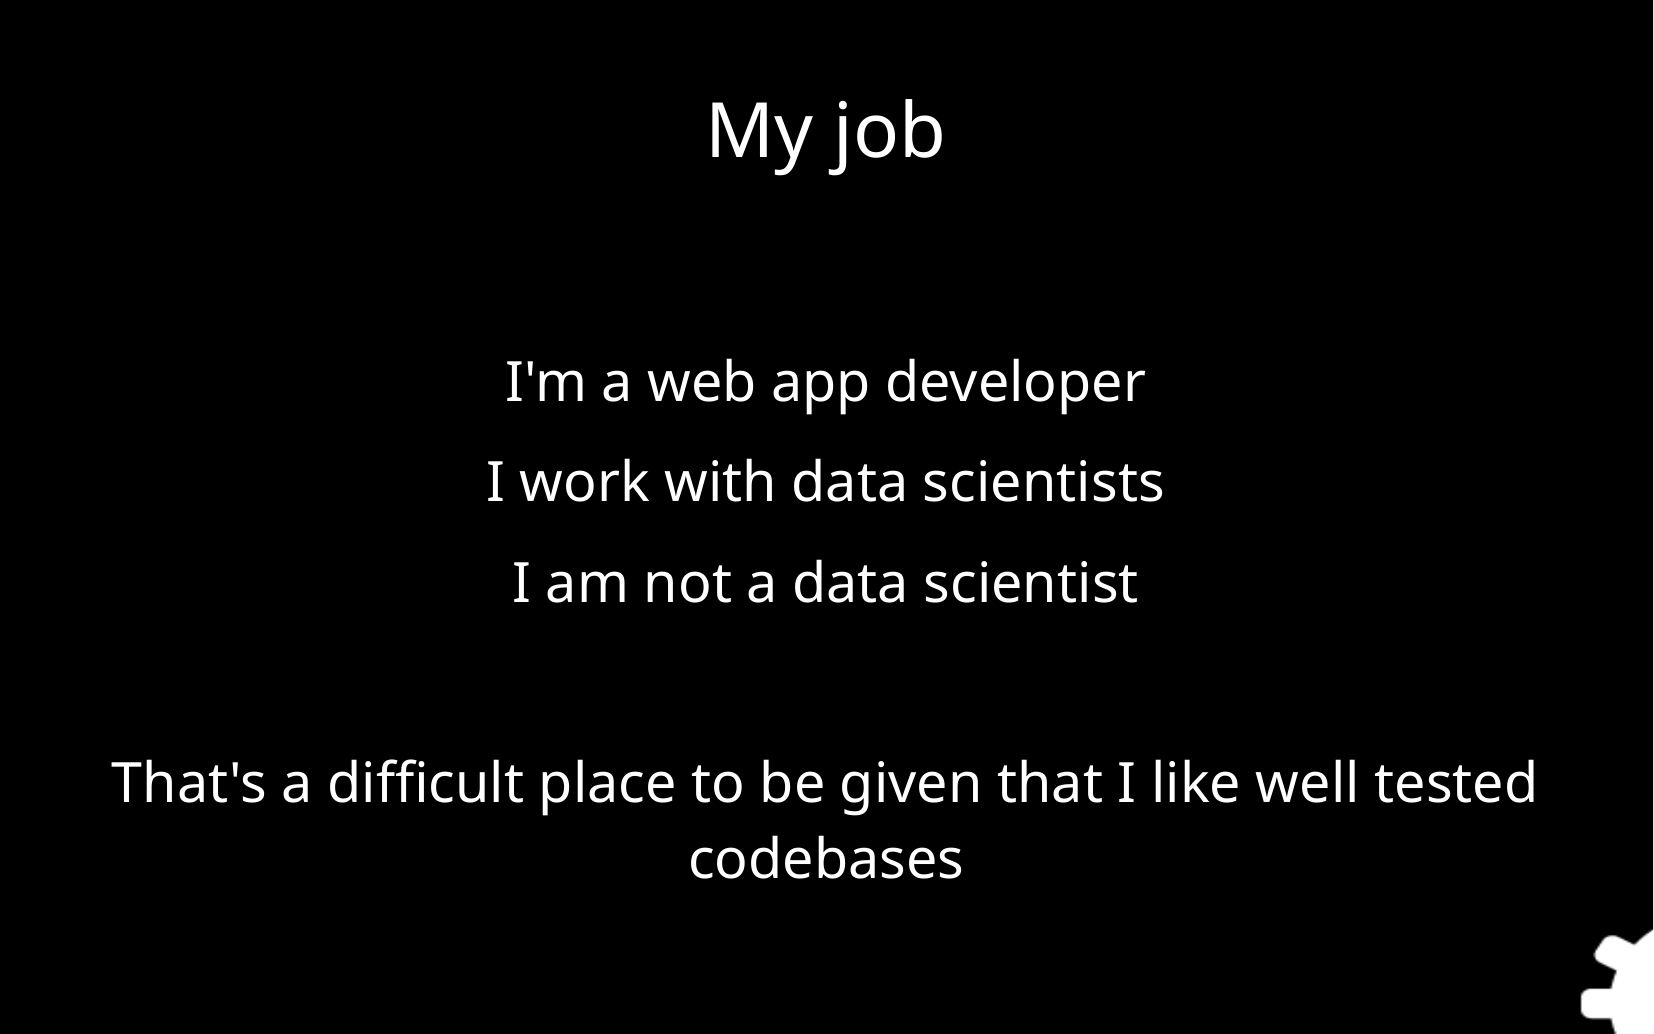

# My job
I'm a web app developer
I work with data scientists
I am not a data scientist
That's a difficult place to be given that I like well tested codebases